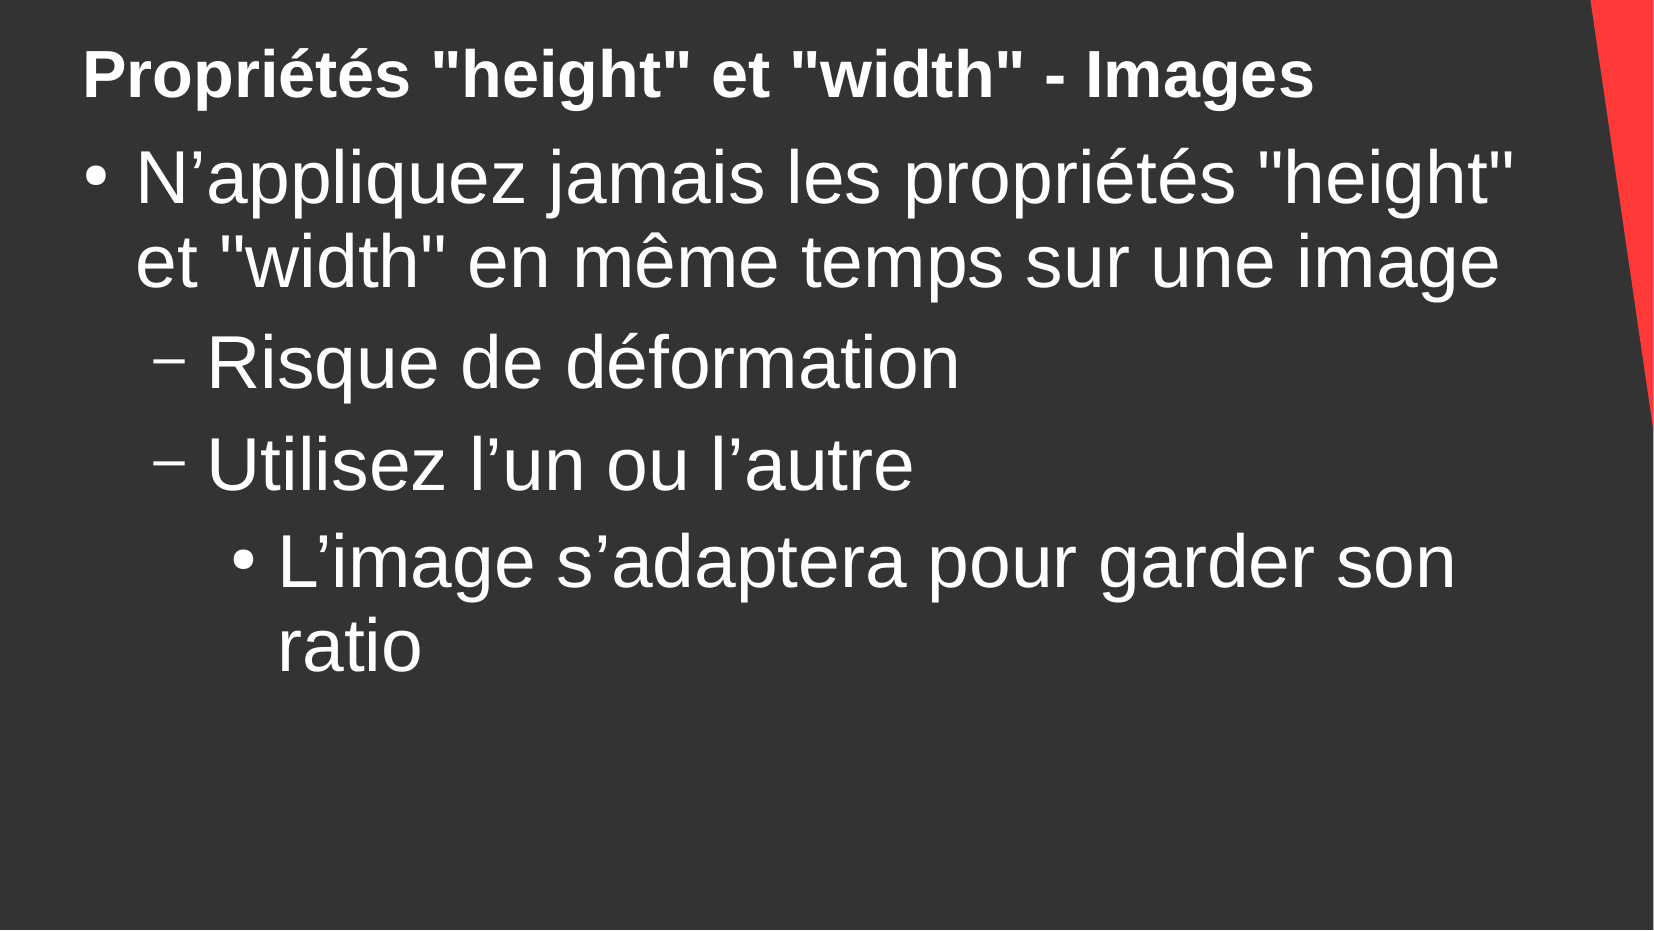

# Propriétés "height" et "width" - Images
N’appliquez jamais les propriétés "height" et "width" en même temps sur une image
Risque de déformation
Utilisez l’un ou l’autre
L’image s’adaptera pour garder son ratio